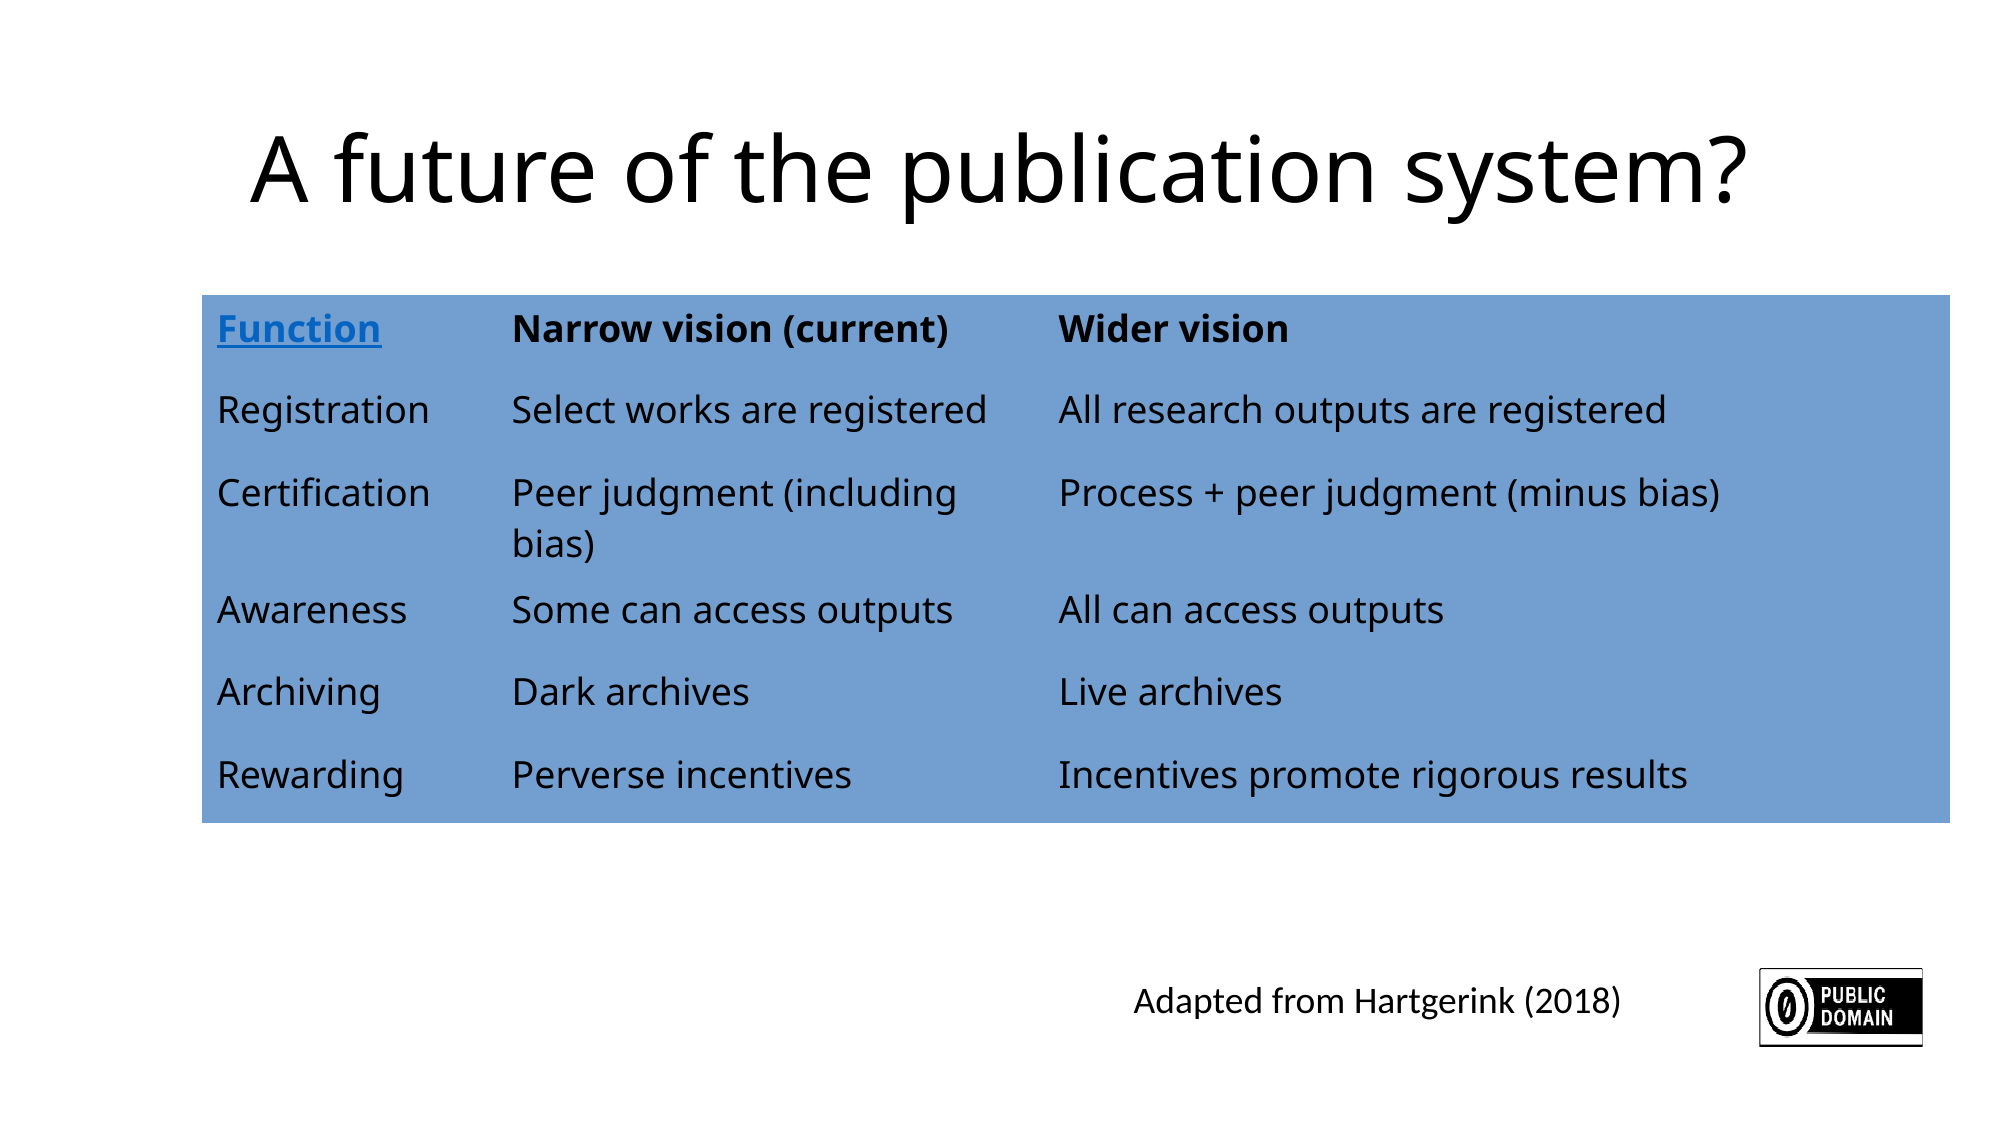

# A future of the publication system?
| Function | Narrow vision (current) | Wider vision |
| --- | --- | --- |
| Registration | Select works are registered | All research outputs are registered |
| Certification | Peer judgment (including bias) | Process + peer judgment (minus bias) |
| Awareness | Some can access outputs | All can access outputs |
| Archiving | Dark archives | Live archives |
| Rewarding | Perverse incentives | Incentives promote rigorous results |
Adapted from Hartgerink (2018)